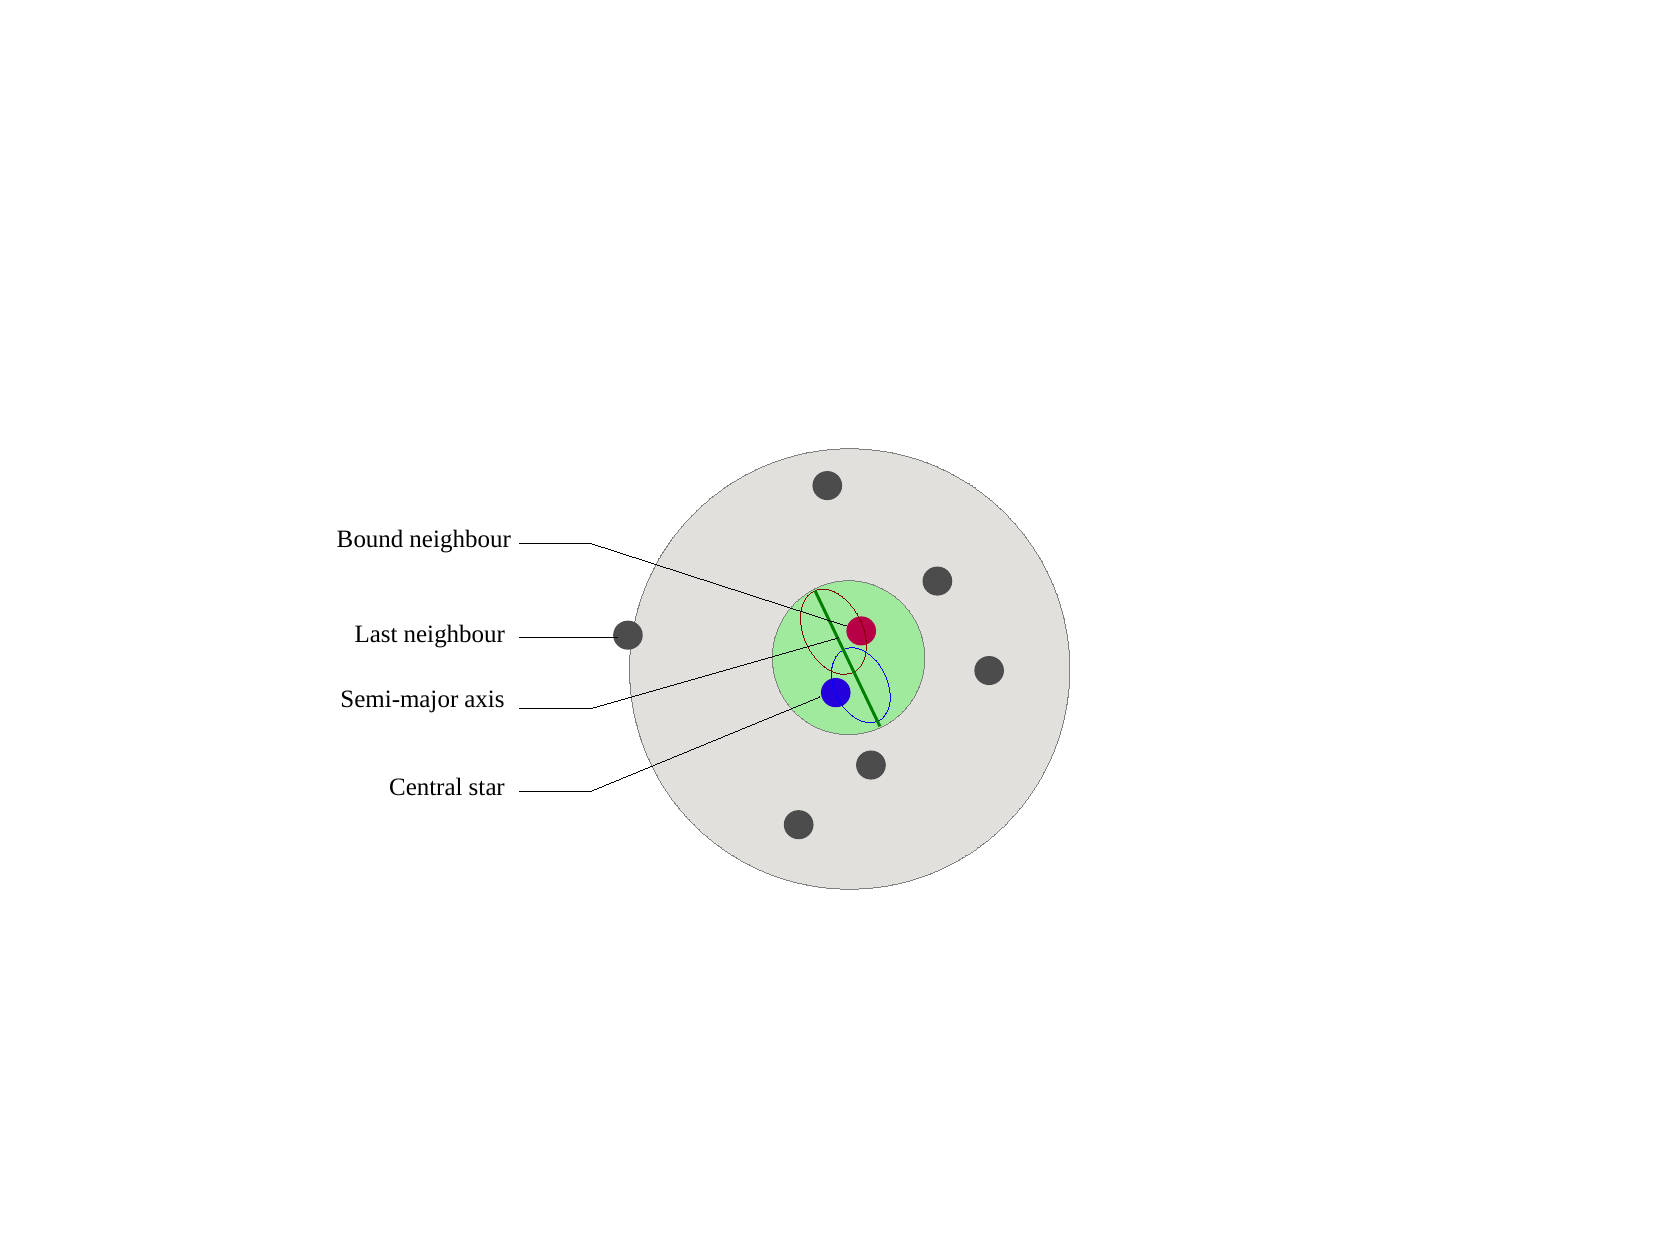

Bound neighbour
Last neighbour
Semi-major axis
Central star